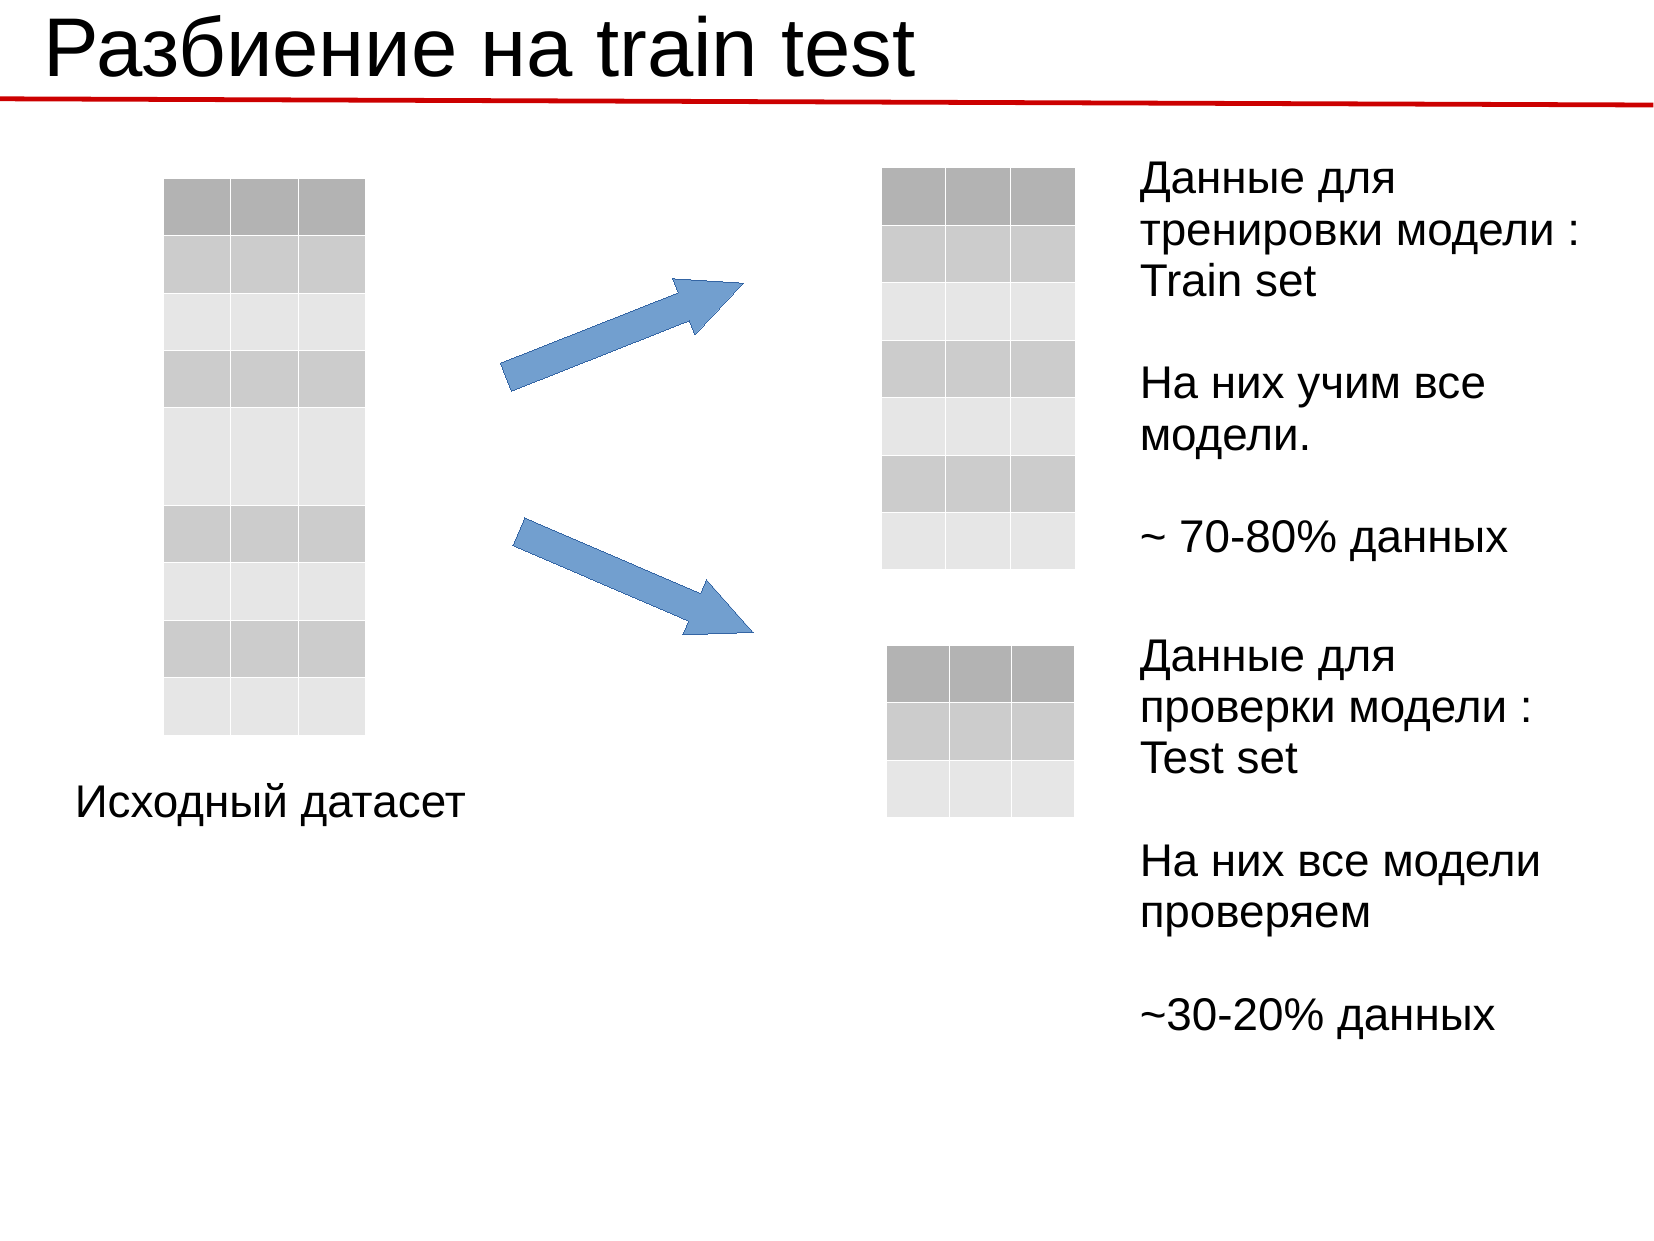

Разбиение на train test
Данные для тренировки модели :
Train set
На них учим все модели.
~ 70-80% данных
| | | |
| --- | --- | --- |
| | | |
| | | |
| | | |
| | | |
| | | |
| | | |
| | | |
| --- | --- | --- |
| | | |
| | | |
| | | |
| | | |
| | | |
| | | |
| | | |
| | | |
Данные для проверки модели :
Test set
На них все модели проверяем
~30-20% данных
| | | |
| --- | --- | --- |
| | | |
| | | |
Исходный датасет